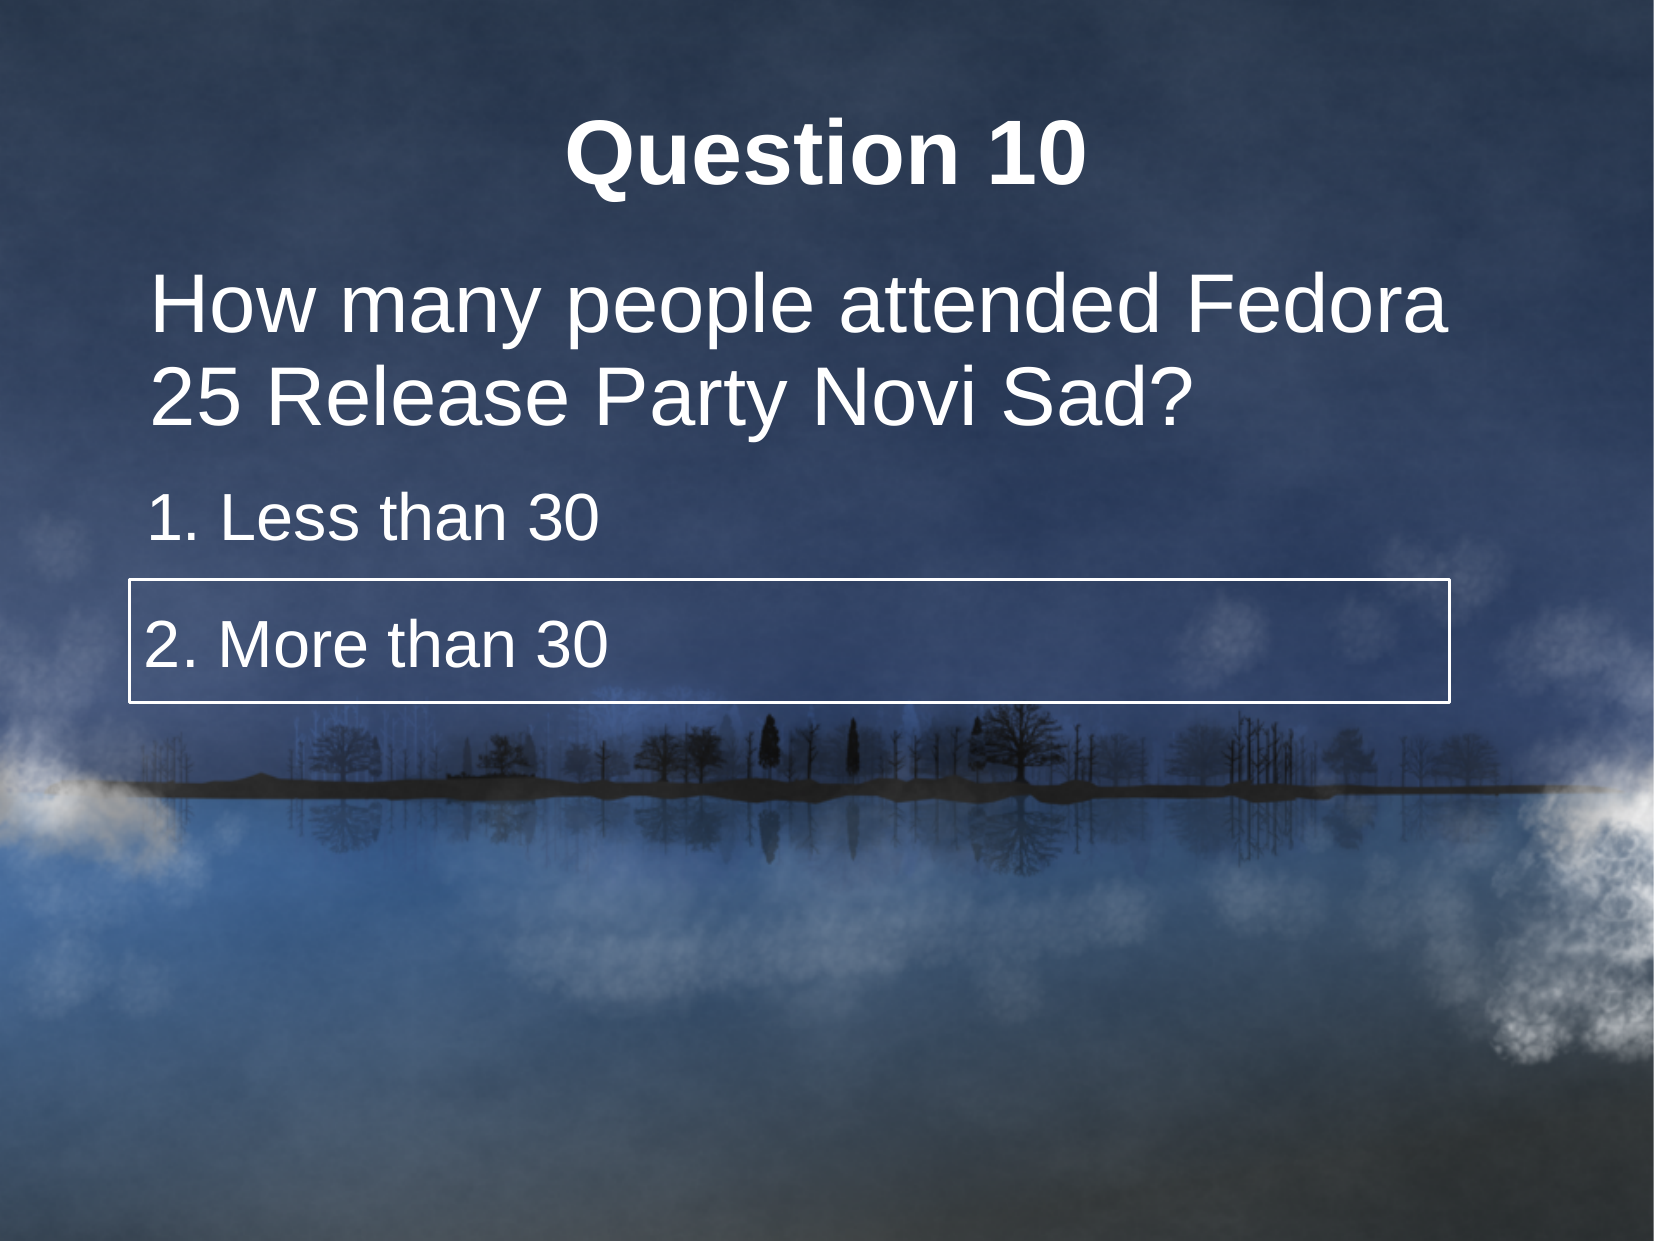

# Question 10
How many people attended Fedora 25 Release Party Novi Sad?
1. Less than 30
2. More than 30